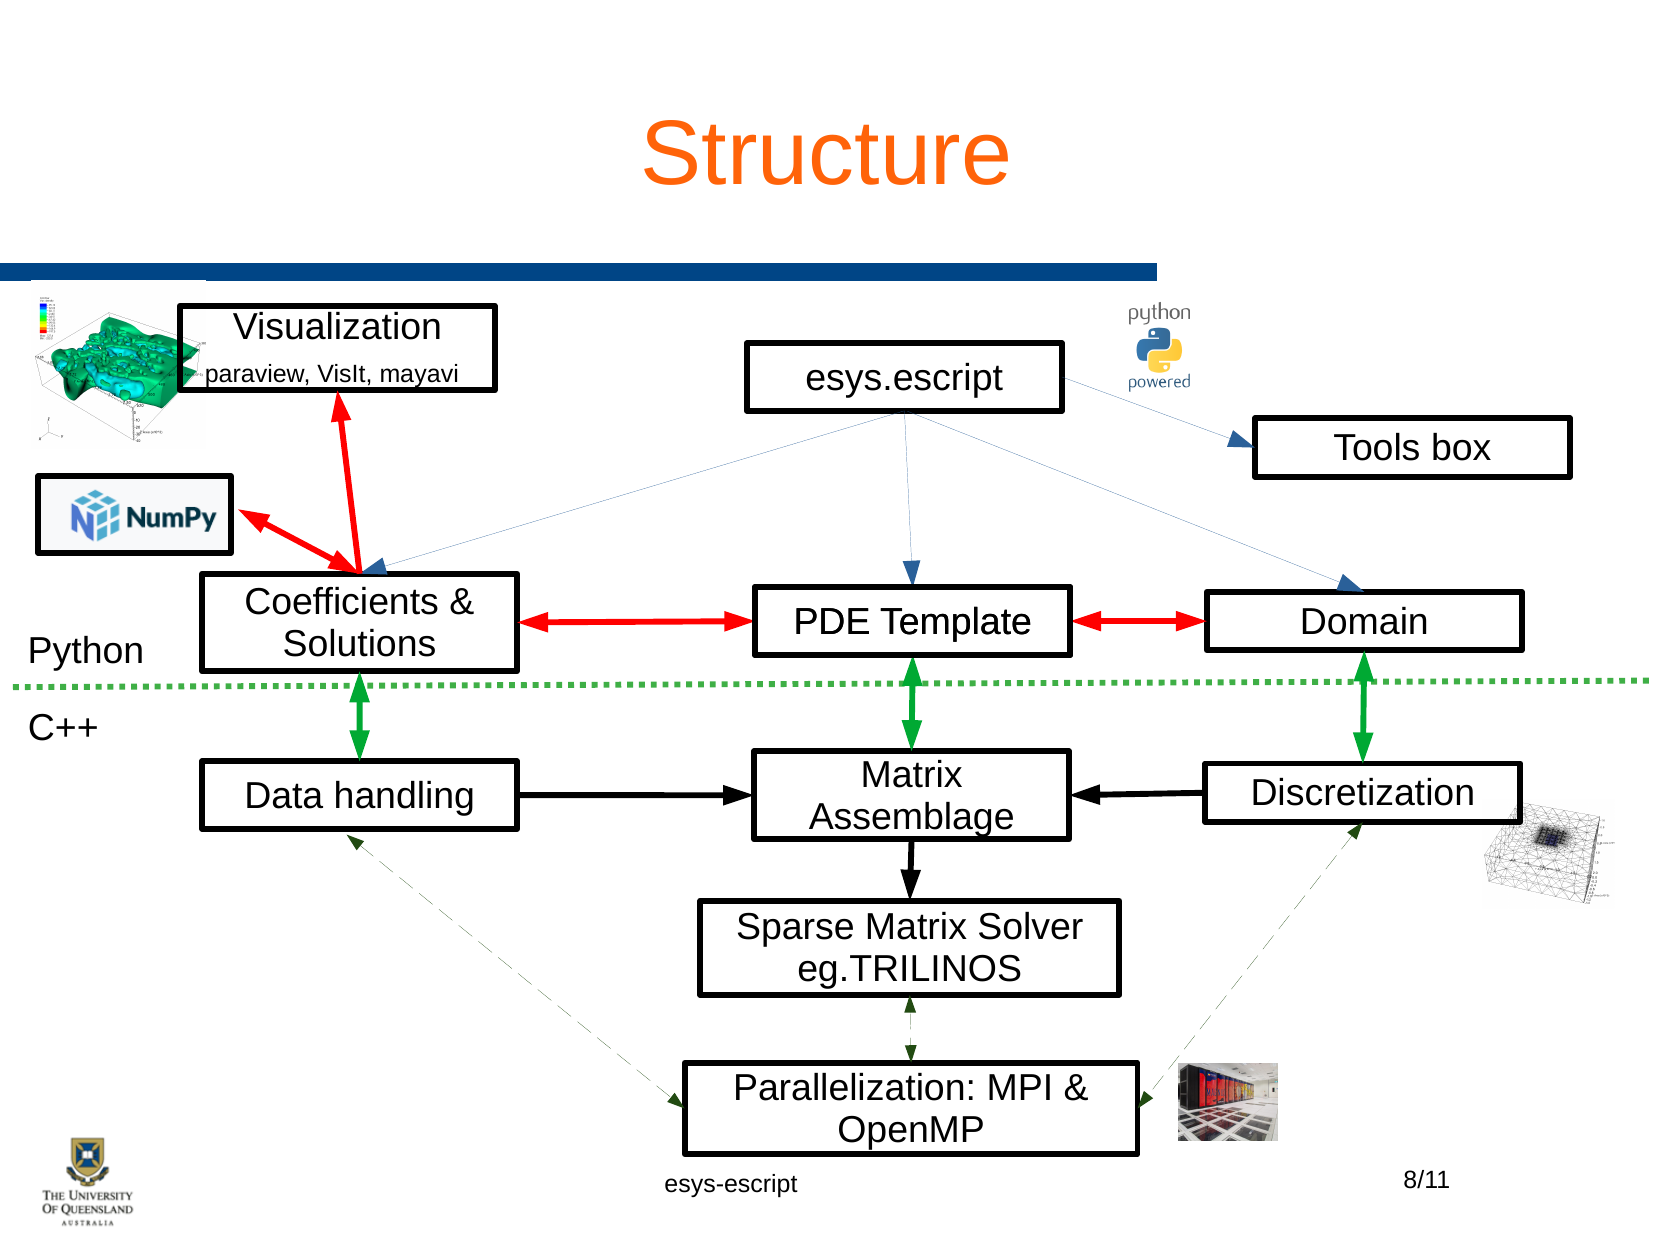

# Structure
Visualization
paraview, VisIt, mayavi
esys.escript
Tools box
Coefficients & Solutions
PDE Template
PDE Template
Domain
Python
C++
Matrix Assemblage
Data handling
Discretization
Sparse Matrix Solver
eg.TRILINOS
Parallelization: MPI & OpenMP